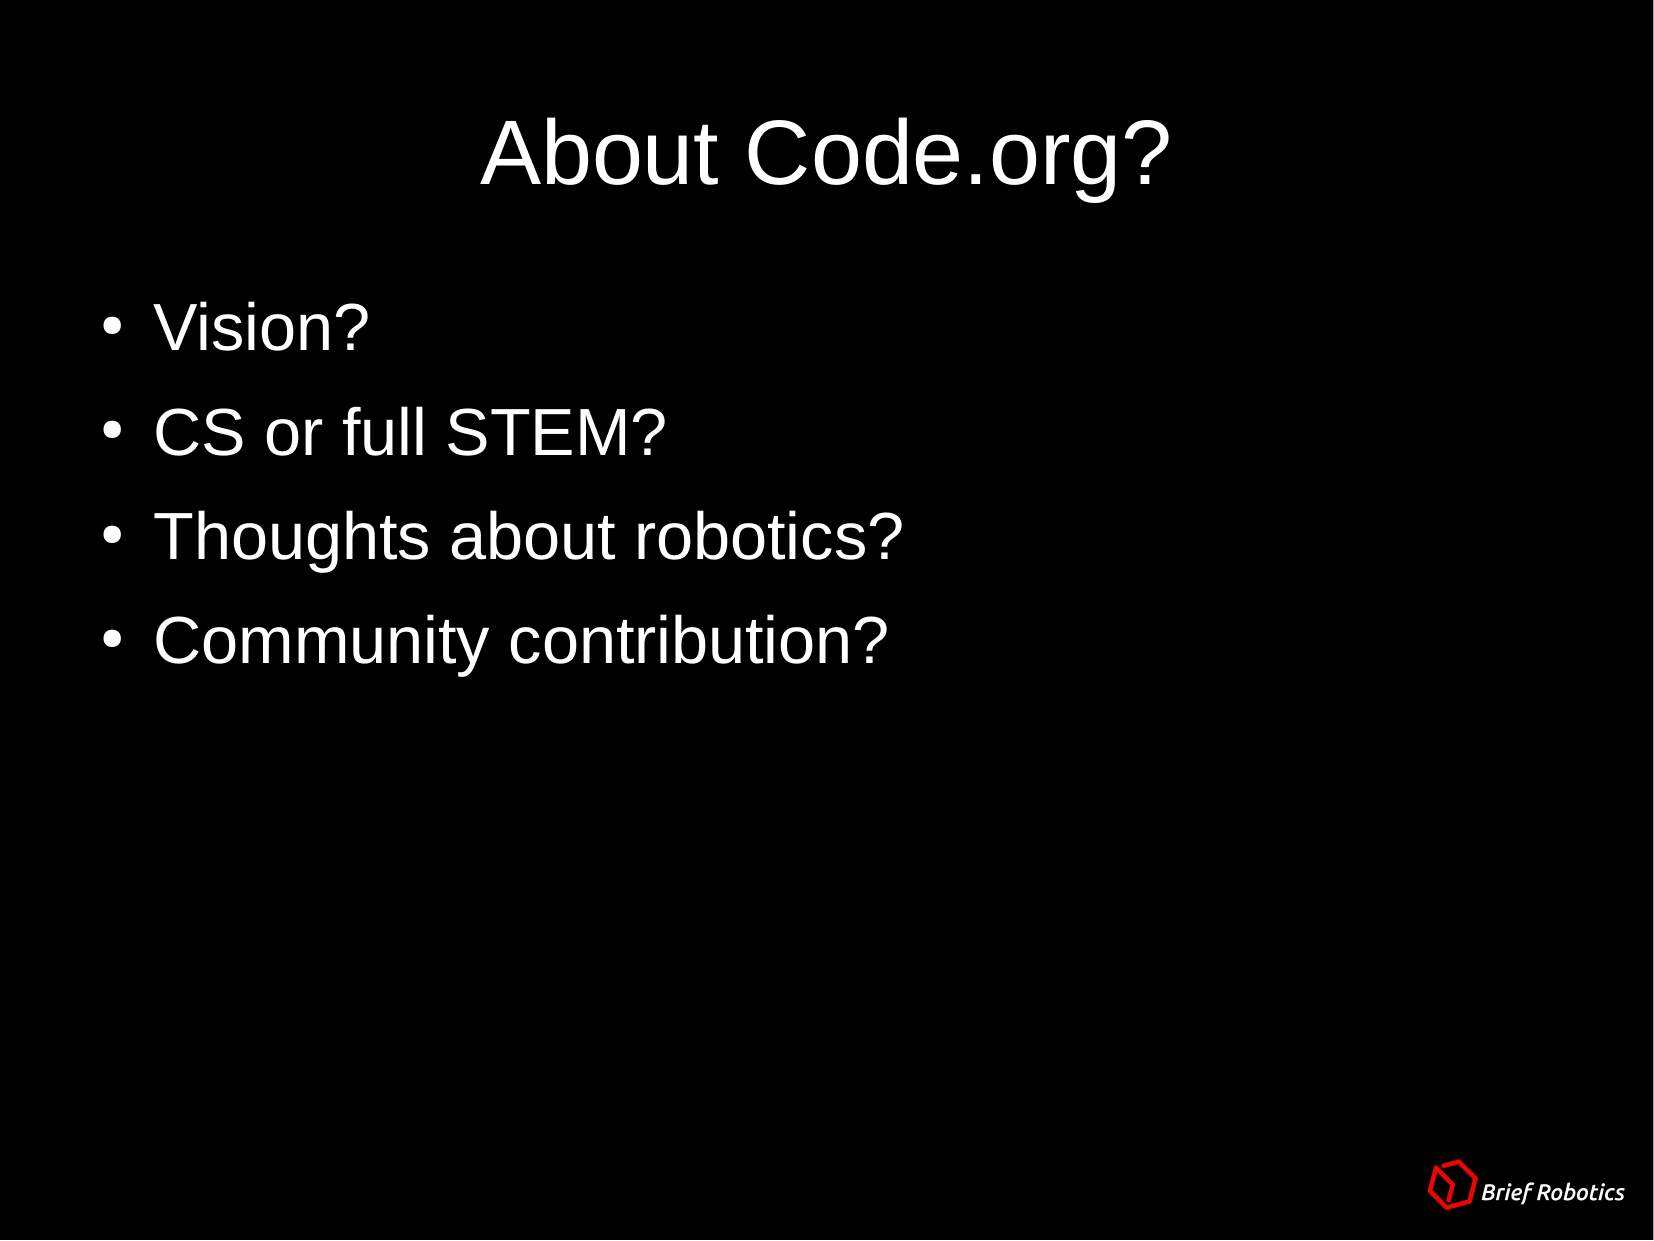

# About Code.org?
Vision?
CS or full STEM?
Thoughts about robotics?
Community contribution?